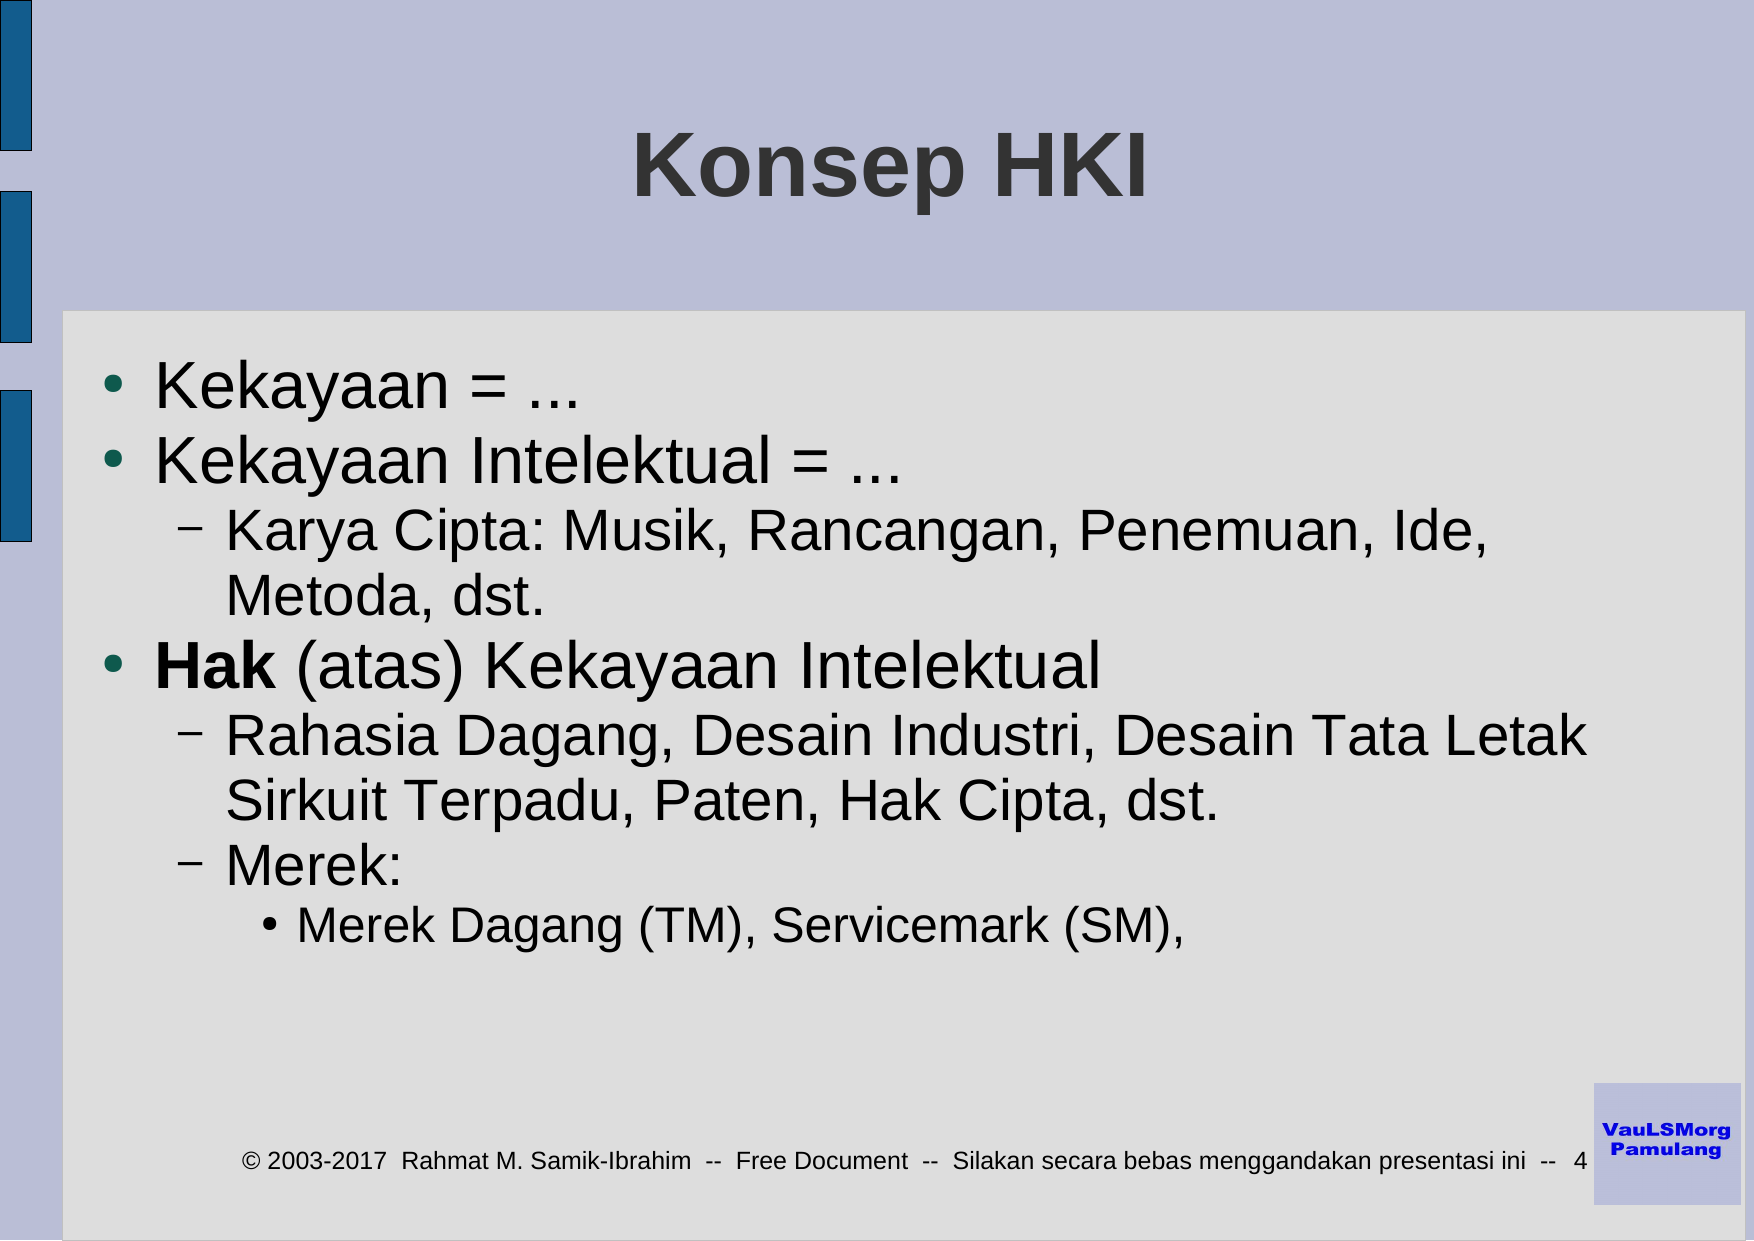

# Konsep HKI
Kekayaan = ...
Kekayaan Intelektual = ...
Karya Cipta: Musik, Rancangan, Penemuan, Ide, Metoda, dst.
Hak (atas) Kekayaan Intelektual
Rahasia Dagang, Desain Industri, Desain Tata Letak Sirkuit Terpadu, Paten, Hak Cipta, dst.
Merek:
Merek Dagang (TM), Servicemark (SM),